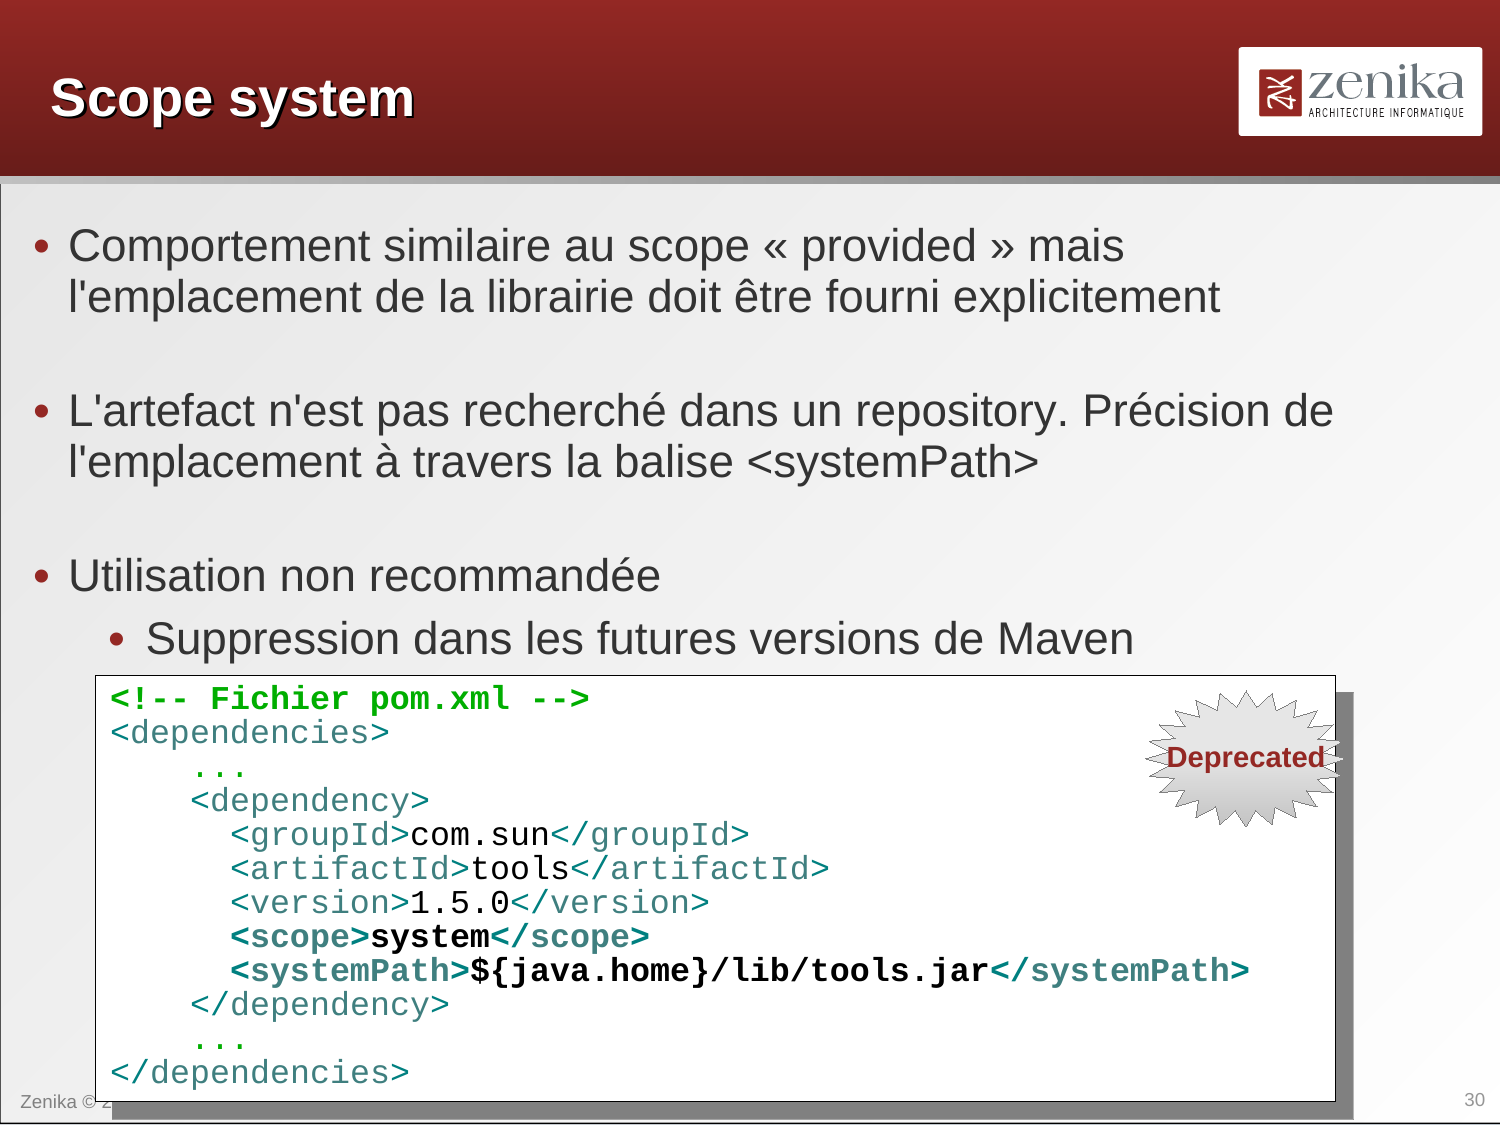

# Scope system
Comportement similaire au scope « provided » mais l'emplacement de la librairie doit être fourni explicitement
L'artefact n'est pas recherché dans un repository. Précision de l'emplacement à travers la balise <systemPath>
Utilisation non recommandée
Suppression dans les futures versions de Maven
<!-- Fichier pom.xml -->
<dependencies>
 ...
 <dependency>
 <groupId>com.sun</groupId>
 <artifactId>tools</artifactId>
 <version>1.5.0</version>
 <scope>system</scope>
 <systemPath>${java.home}/lib/tools.jar</systemPath>
 </dependency>
 ...
</dependencies>
Deprecated